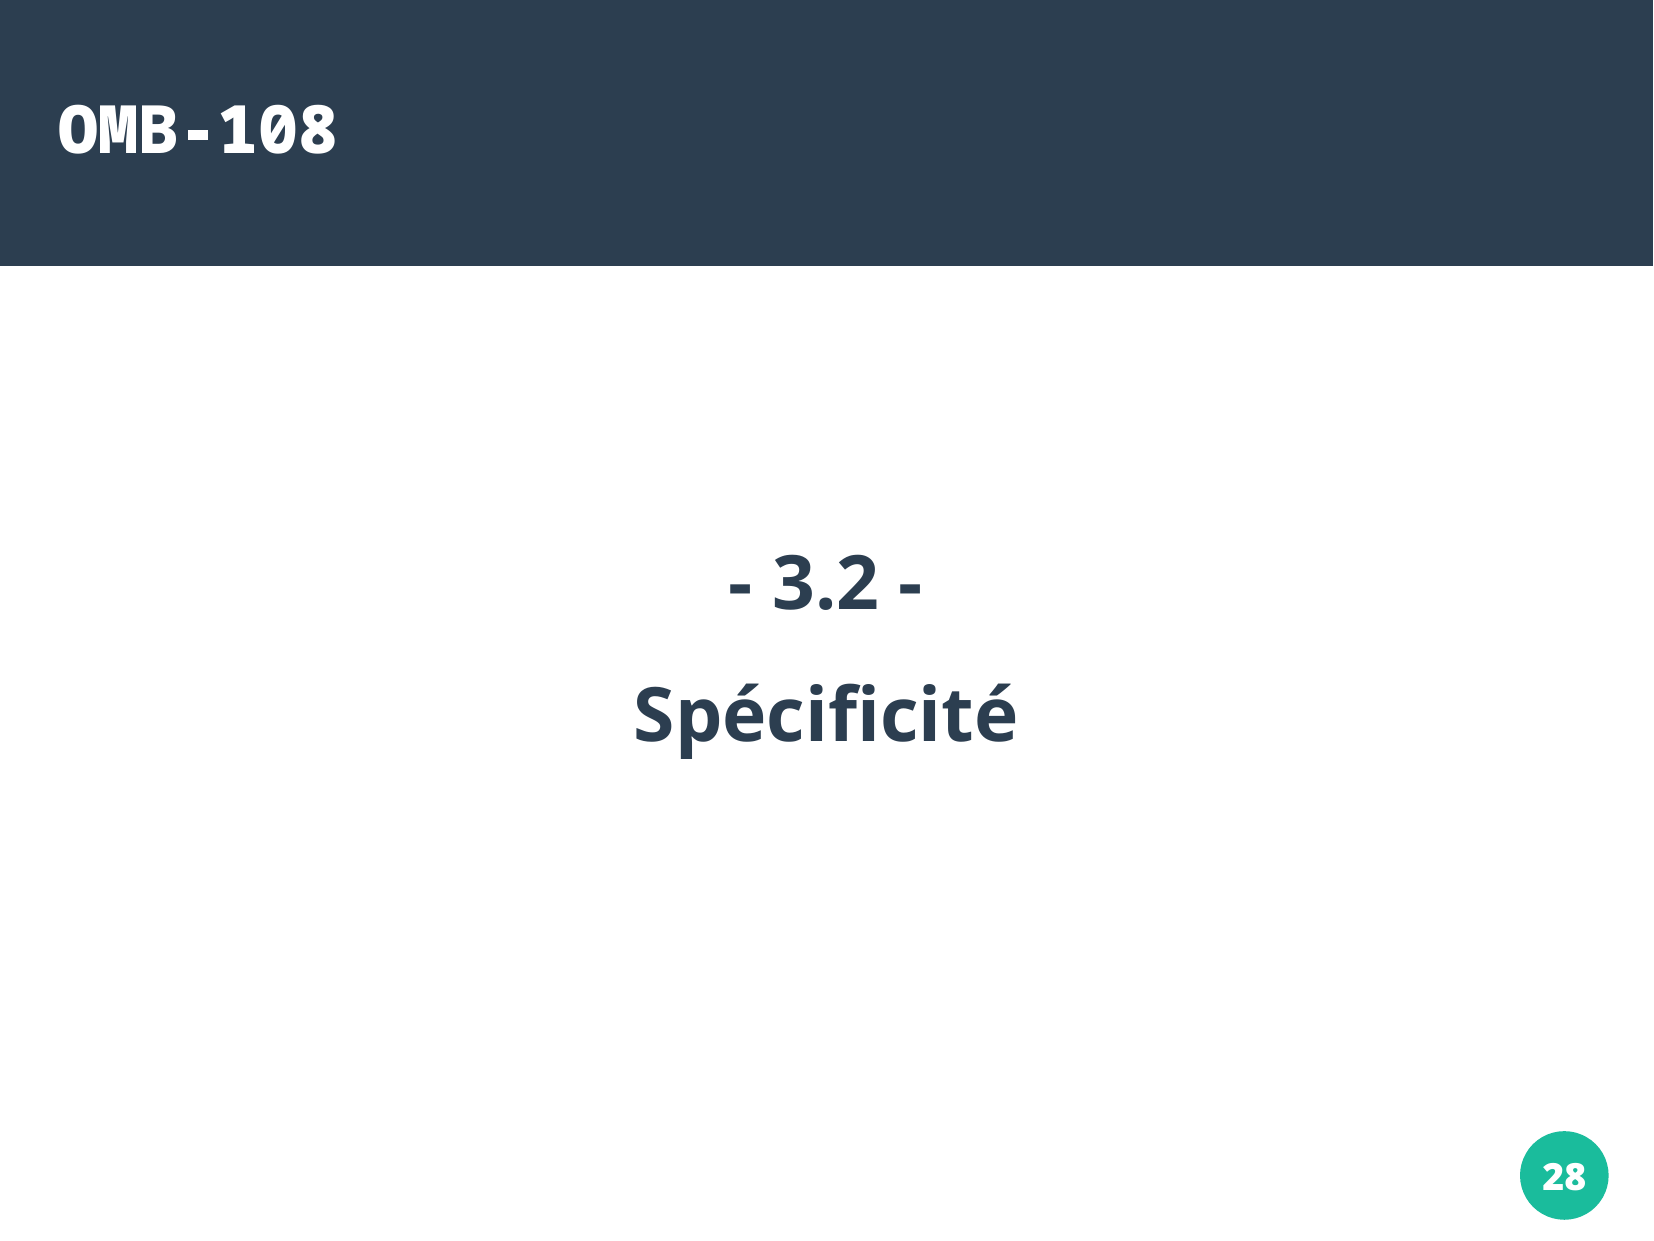

# OMB-108
- 3.2 -
Spécificité
28